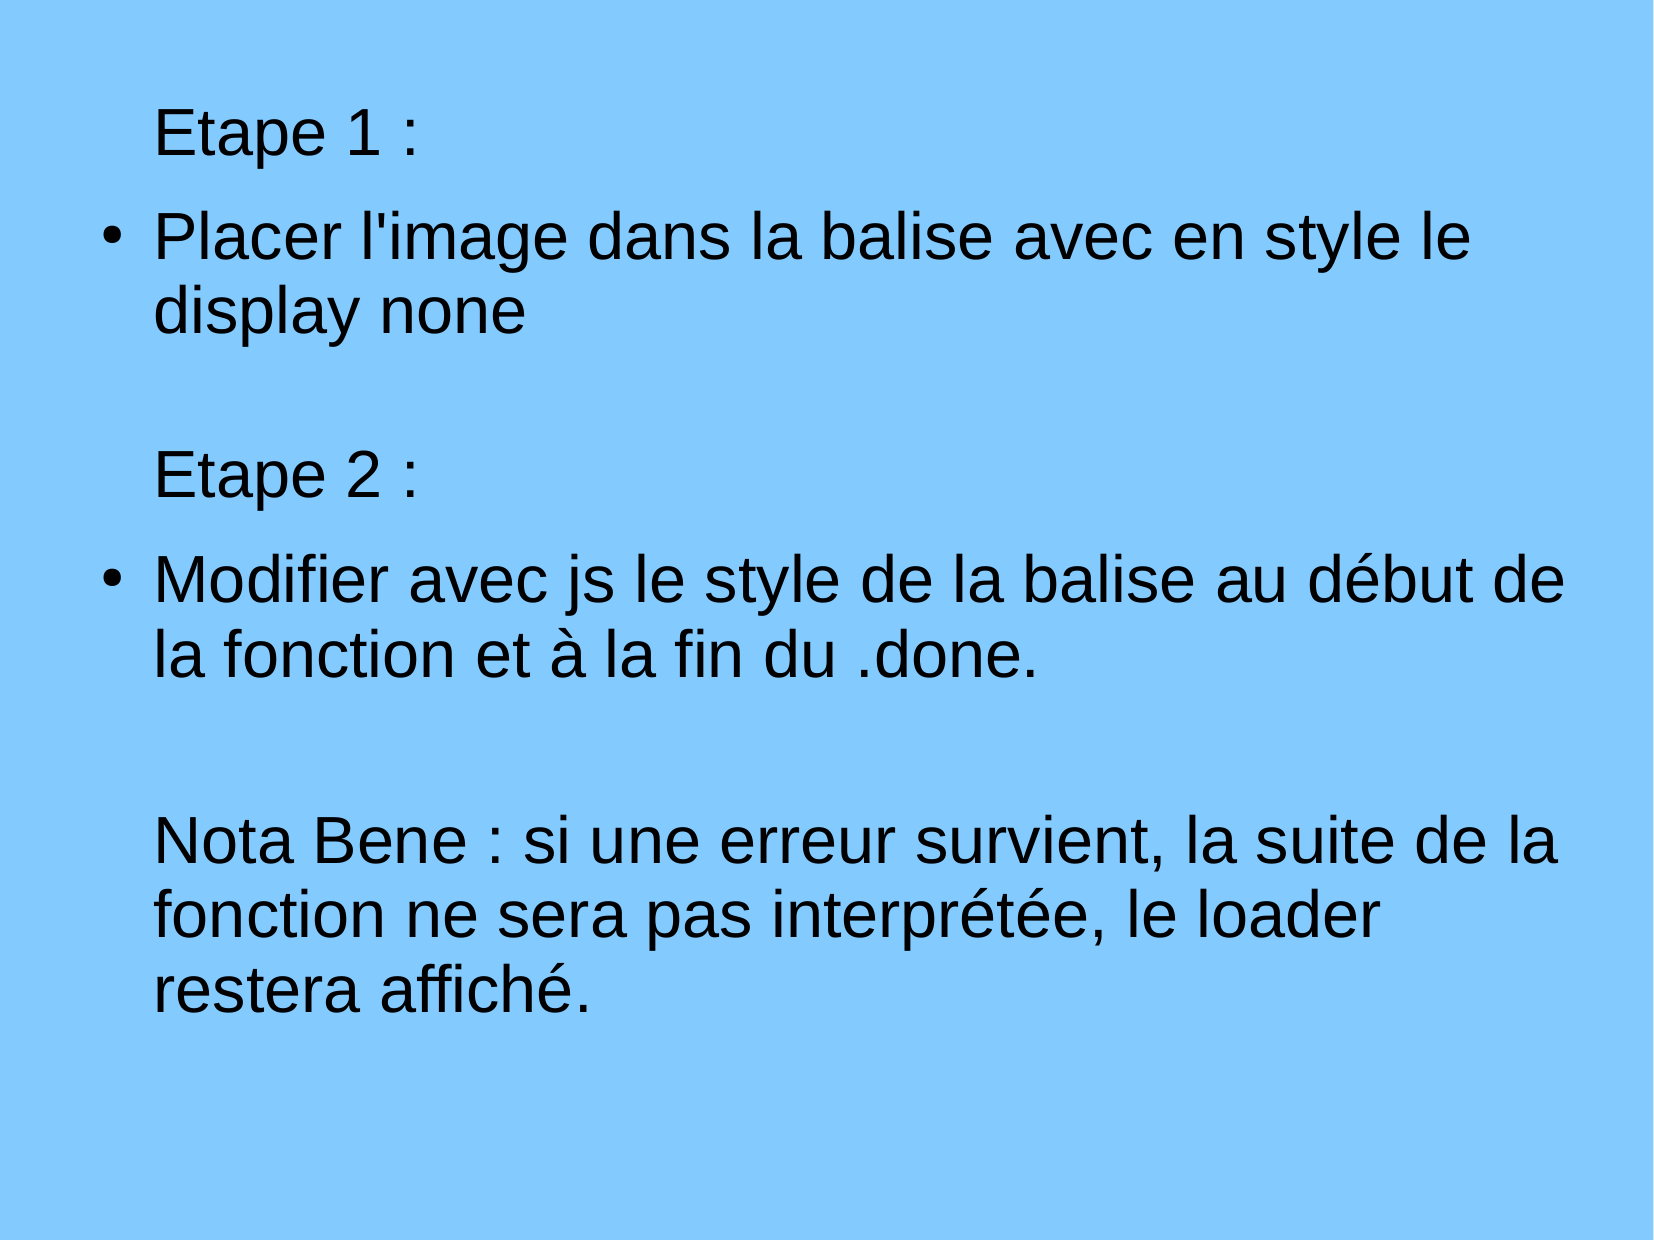

# Etape 1 :
Placer l'image dans la balise avec en style le display none
Etape 2 :
Modifier avec js le style de la balise au début de la fonction et à la fin du .done.
Nota Bene : si une erreur survient, la suite de la fonction ne sera pas interprétée, le loader restera affiché.